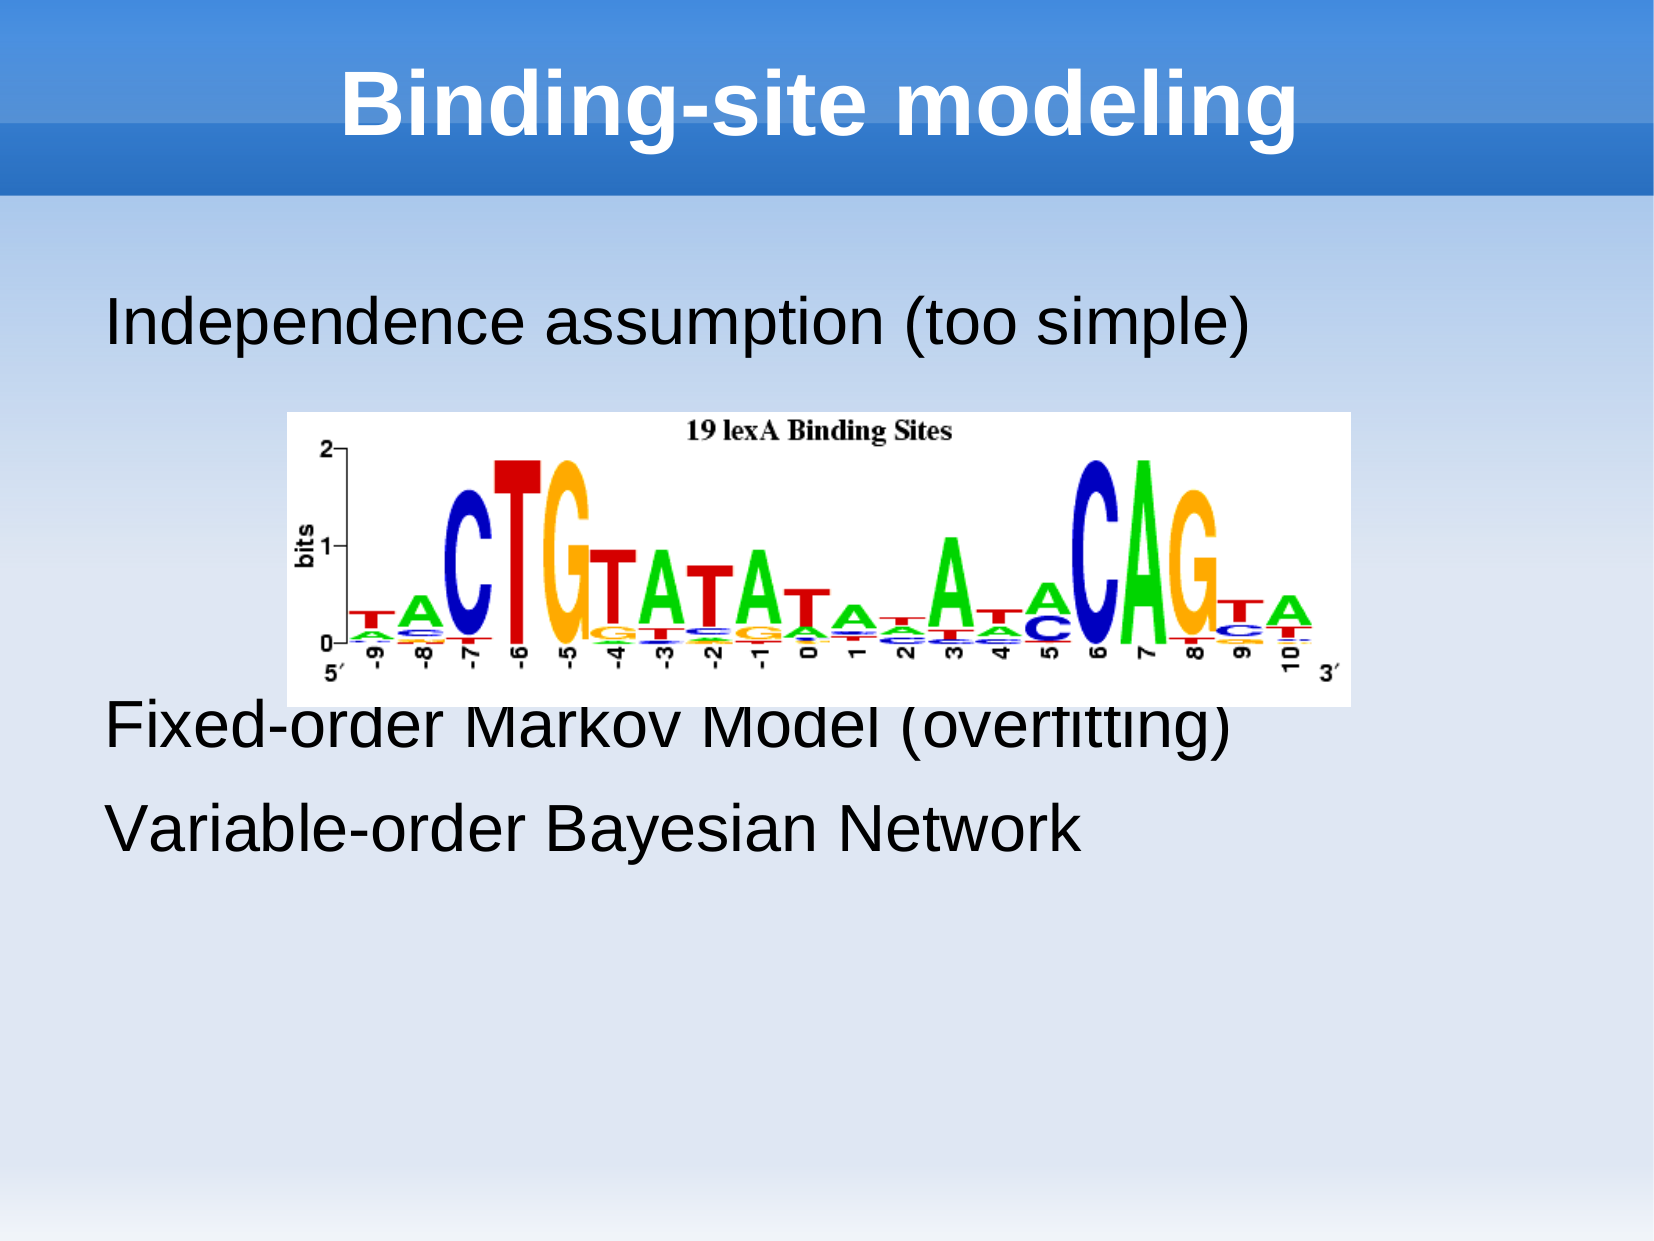

# Binding-site modeling
Independence assumption (too simple)
Fixed-order Markov Model (overfitting)
Variable-order Bayesian Network